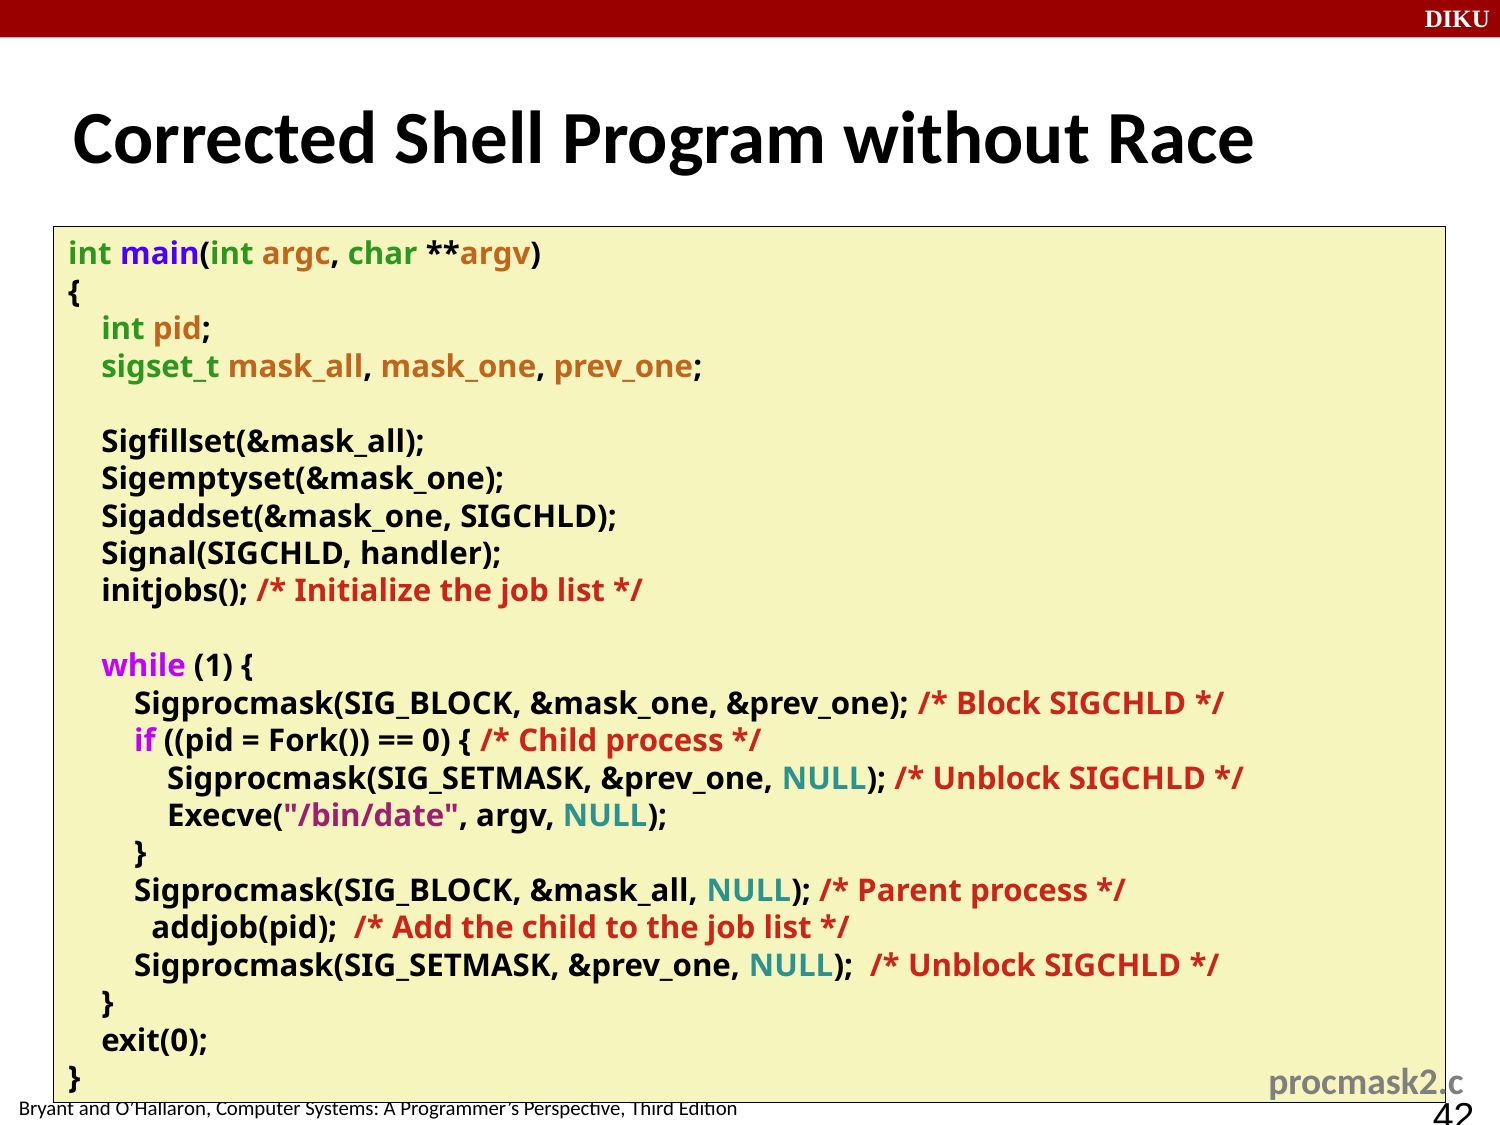

Corrected Shell Program without Race
int main(int argc, char **argv)
{
 int pid;
 sigset_t mask_all, mask_one, prev_one;
 Sigfillset(&mask_all);
 Sigemptyset(&mask_one);
 Sigaddset(&mask_one, SIGCHLD);
 Signal(SIGCHLD, handler);
 initjobs(); /* Initialize the job list */
 while (1) {
 Sigprocmask(SIG_BLOCK, &mask_one, &prev_one); /* Block SIGCHLD */
 if ((pid = Fork()) == 0) { /* Child process */
 Sigprocmask(SIG_SETMASK, &prev_one, NULL); /* Unblock SIGCHLD */
 Execve("/bin/date", argv, NULL);
 }
 Sigprocmask(SIG_BLOCK, &mask_all, NULL); /* Parent process */
	 addjob(pid); /* Add the child to the job list */
 Sigprocmask(SIG_SETMASK, &prev_one, NULL); /* Unblock SIGCHLD */
 }
 exit(0);
}
procmask2.c